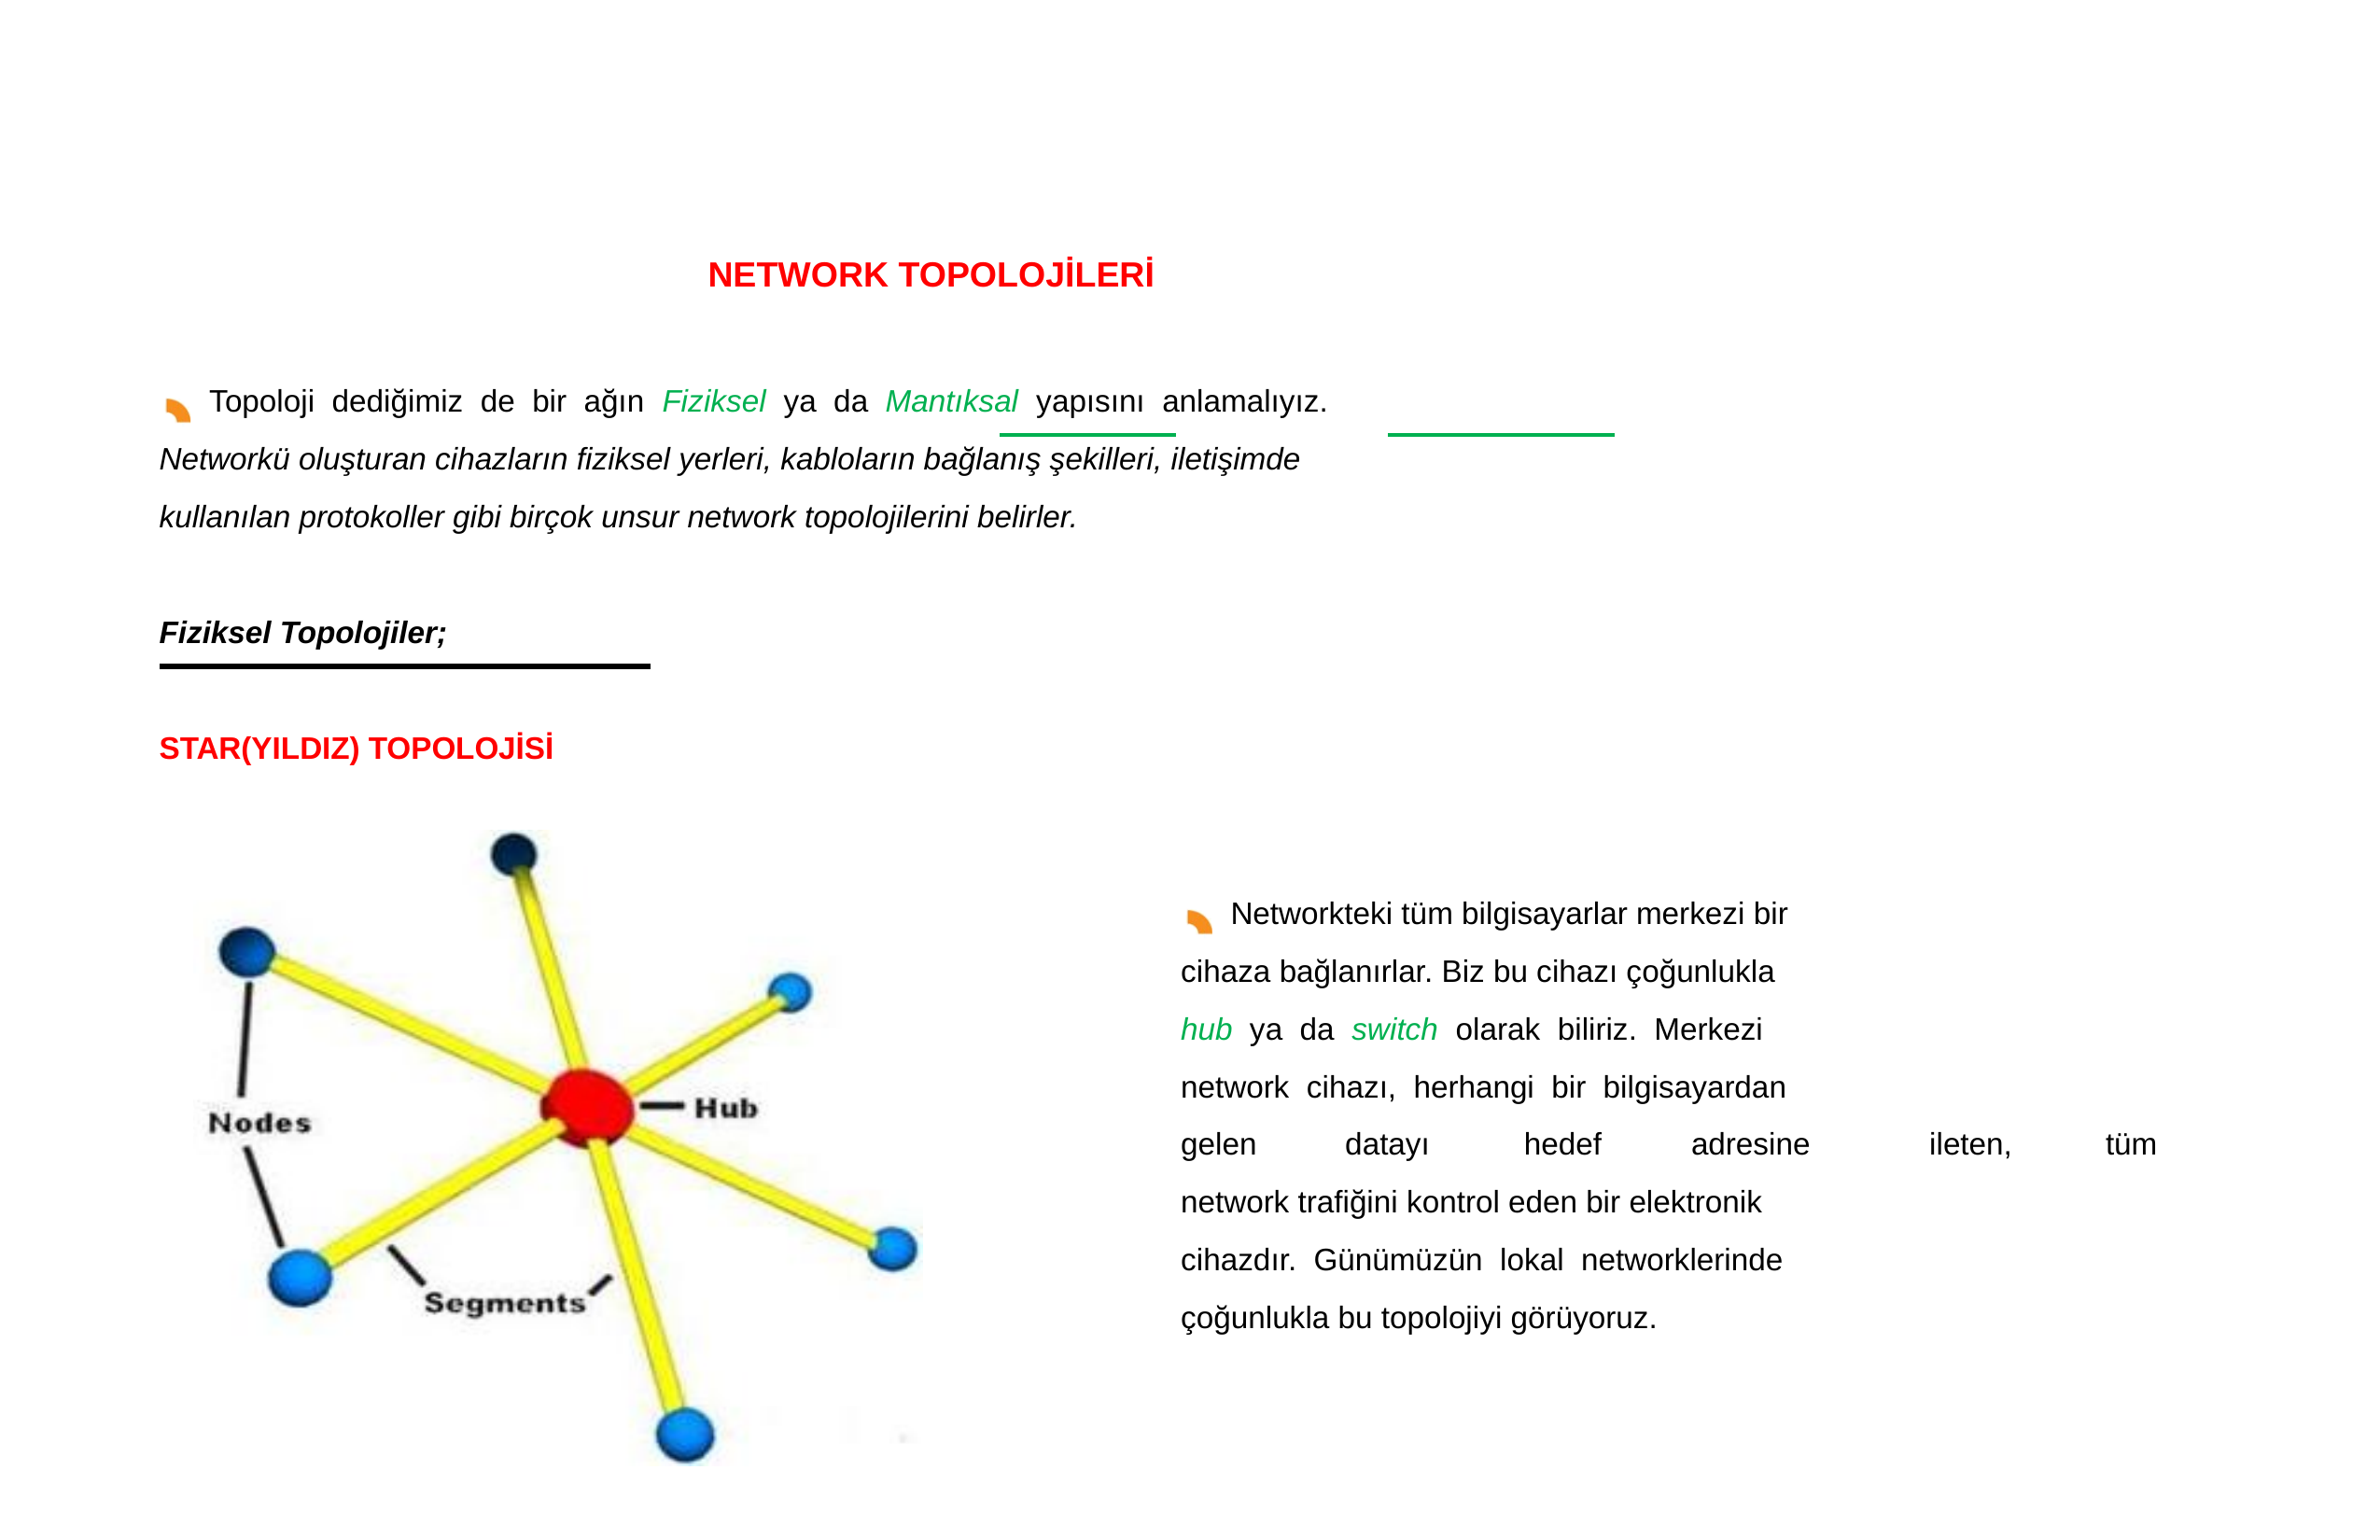

NETWORK TOPOLOJİLERİ
 Topoloji dediğimiz de bir ağın Fiziksel ya da Mantıksal yapısını anlamalıyız.
Networkü oluşturan cihazların fiziksel yerleri, kabloların bağlanış şekilleri, iletişimde
kullanılan protokoller gibi birçok unsur network topolojilerini belirler.
Fiziksel Topolojiler;
STAR(YILDIZ) TOPOLOJİSİ
 Networkteki tüm bilgisayarlar merkezi bir
cihaza bağlanırlar. Biz bu cihazı çoğunlukla
hub ya da switch olarak biliriz. Merkezi
network cihazı, herhangi bir bilgisayardan
gelen
datayı
hedef
adresine
ileten,
tüm
network trafiğini kontrol eden bir elektronik
cihazdır. Günümüzün lokal networklerinde
çoğunlukla bu topolojiyi görüyoruz.